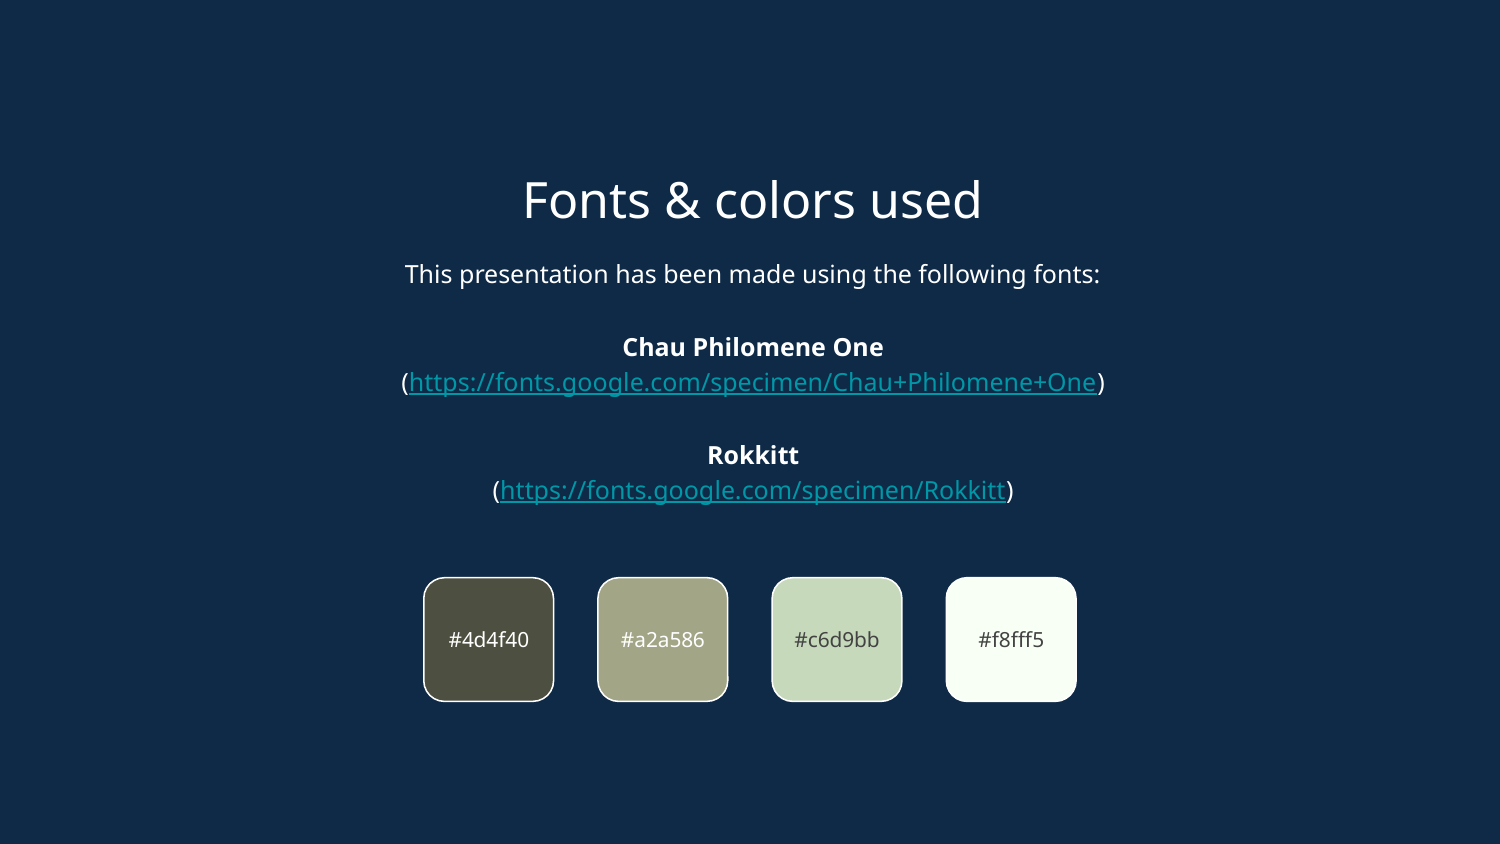

# Fonts & colors used
This presentation has been made using the following fonts:
Chau Philomene One
(https://fonts.google.com/specimen/Chau+Philomene+One)
Rokkitt
(https://fonts.google.com/specimen/Rokkitt)
#f8fff5
#4d4f40
#a2a586
#c6d9bb